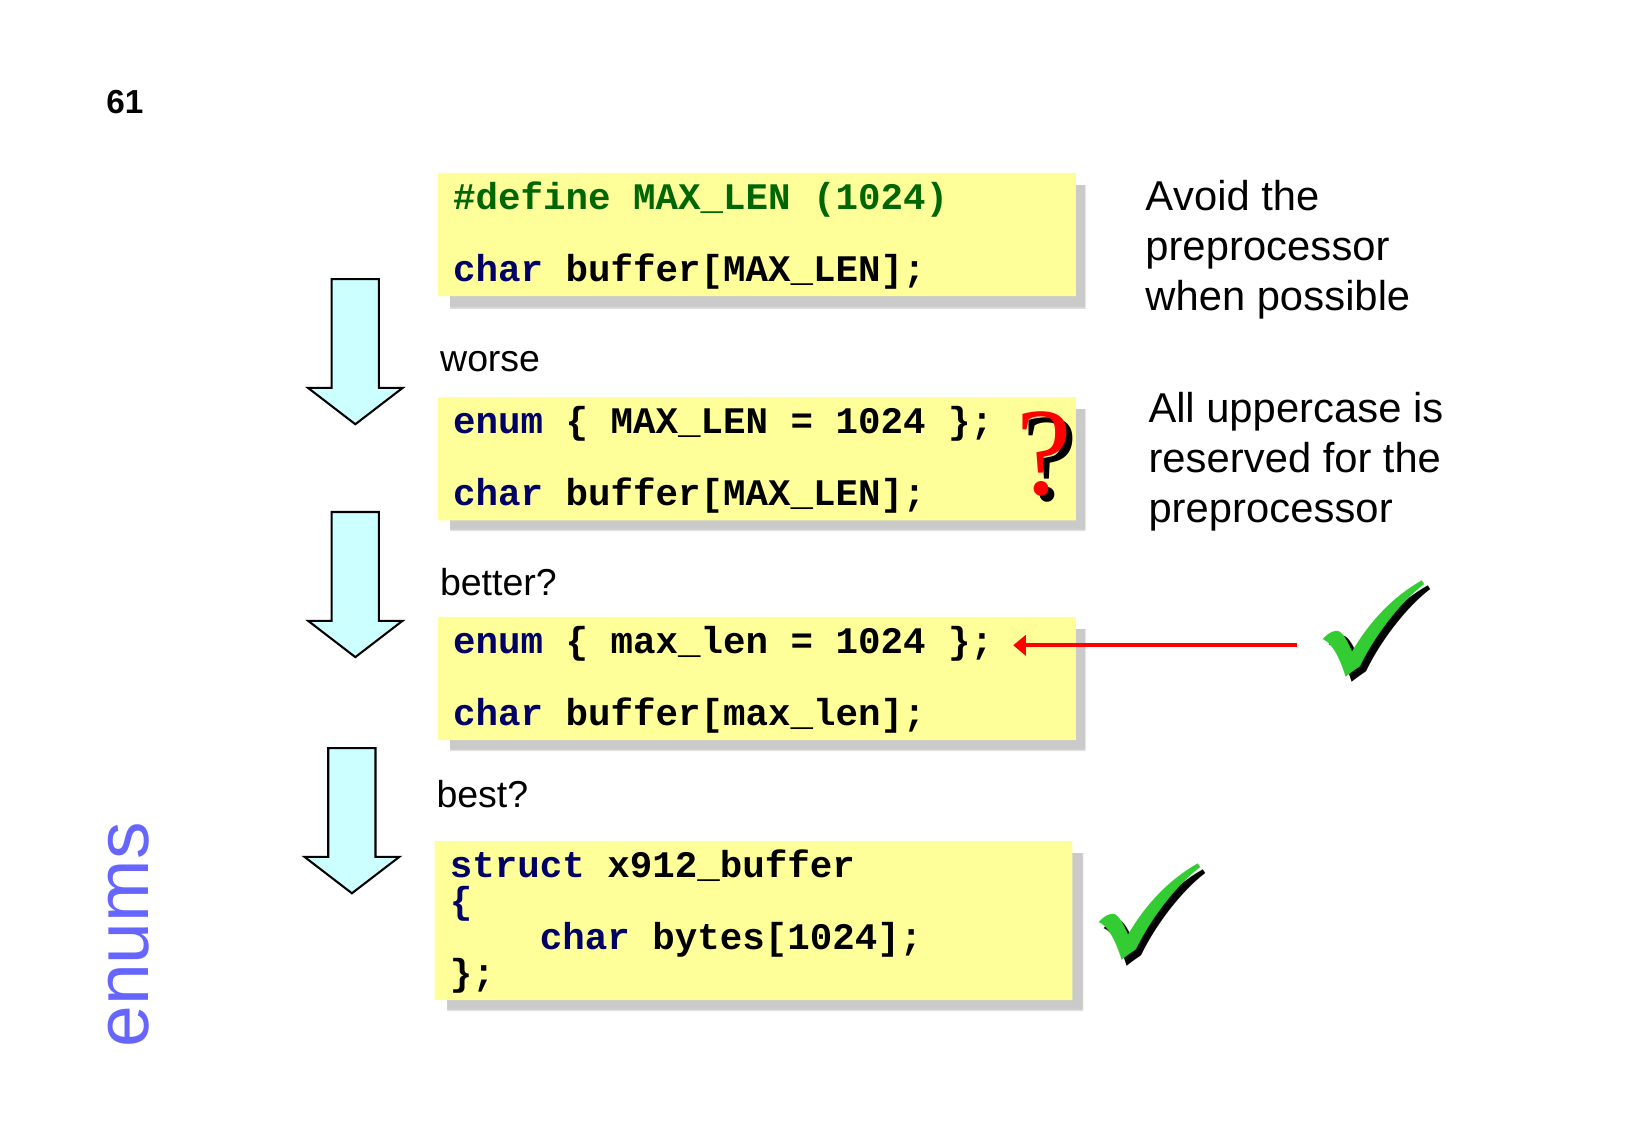

61
Avoid the
preprocessor
when possible
#define MAX_LEN (1024)
char buffer[MAX_LEN];
worse
?
All uppercase is
reserved for the
preprocessor
enum { MAX_LEN = 1024 };
char buffer[MAX_LEN];

better?
# enums
enum { max_len = 1024 };
char buffer[max_len];
best?

struct x912_buffer
{
 char bytes[1024];
};